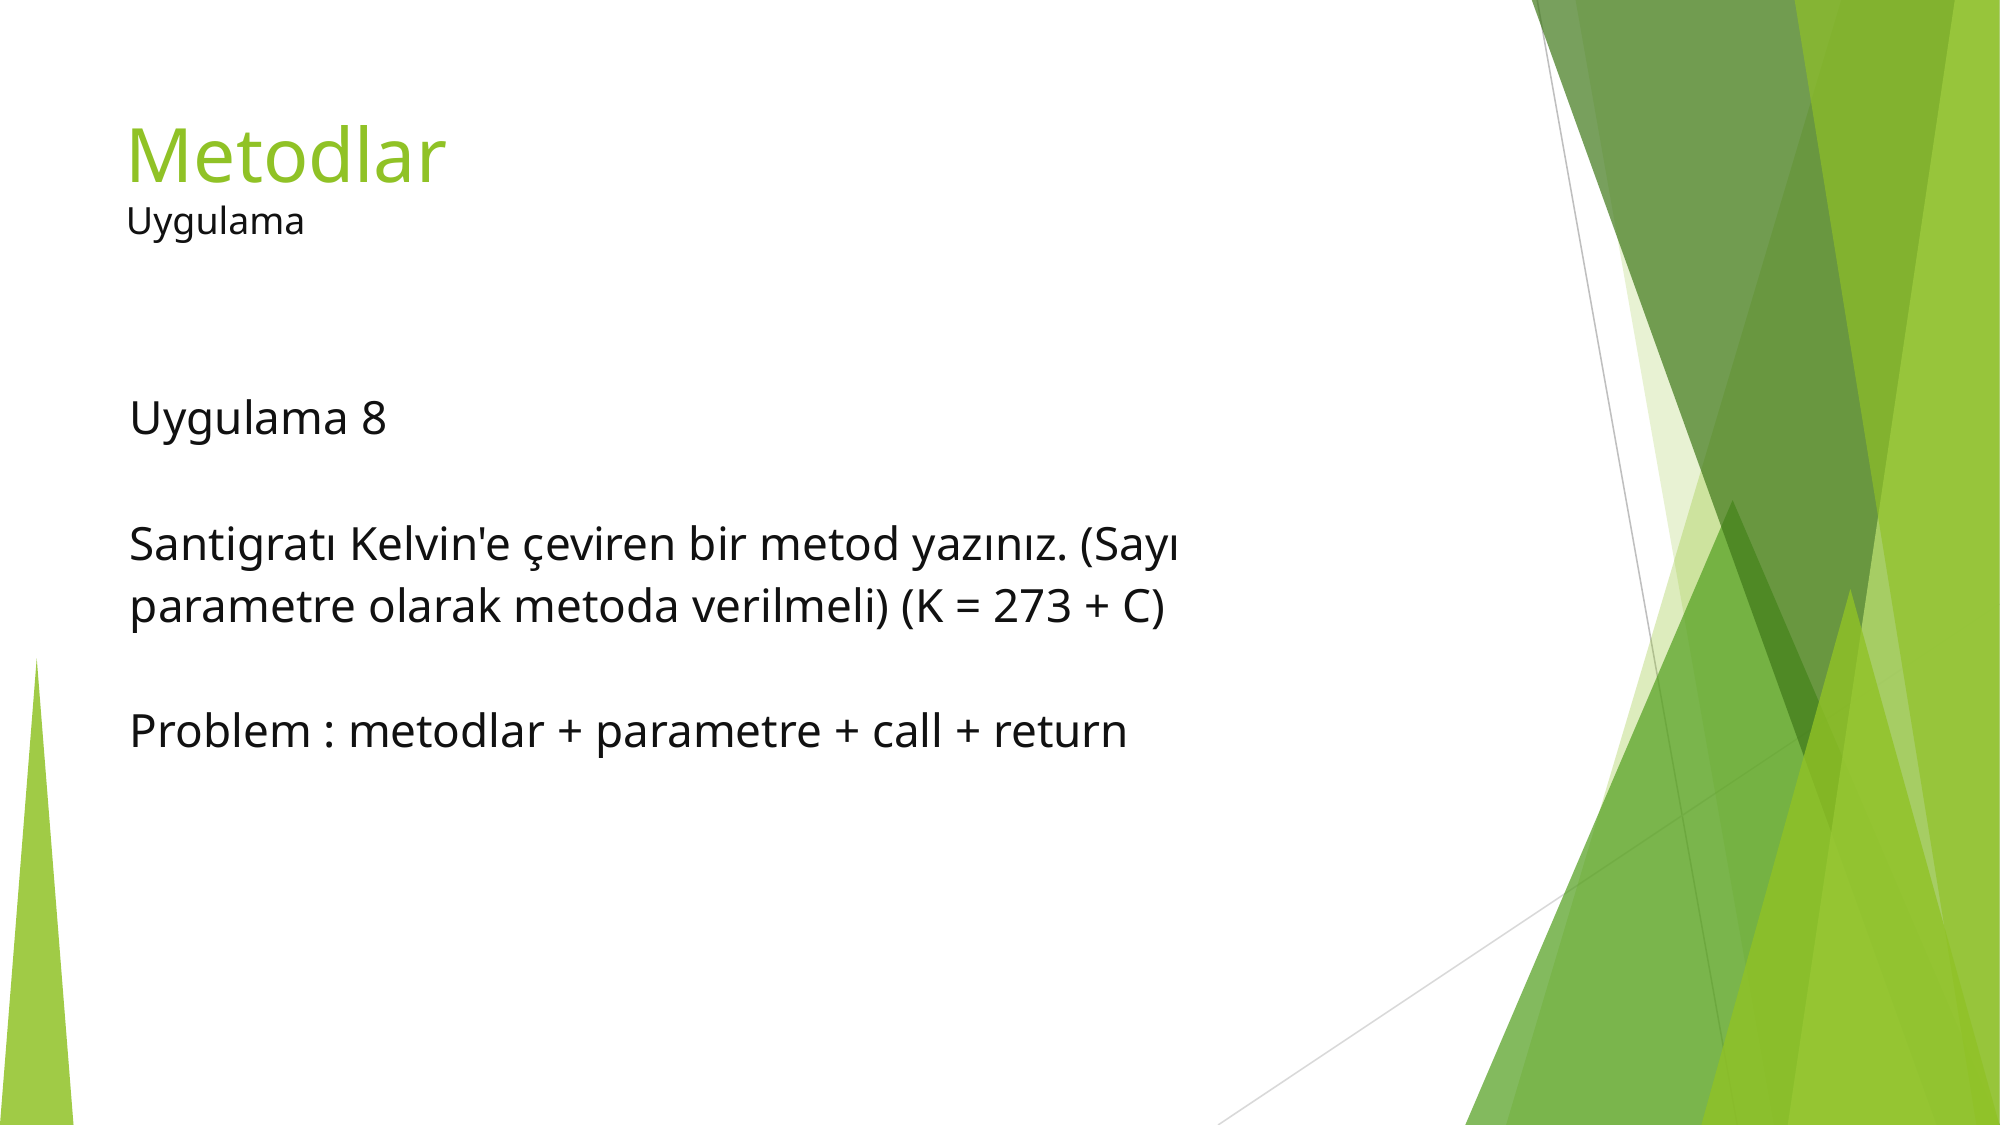

# Metodlar Uygulama
Uygulama 8
Santigratı Kelvin'e çeviren bir metod yazınız. (Sayı parametre olarak metoda verilmeli) (K = 273 + C)
Problem : metodlar + parametre + call + return